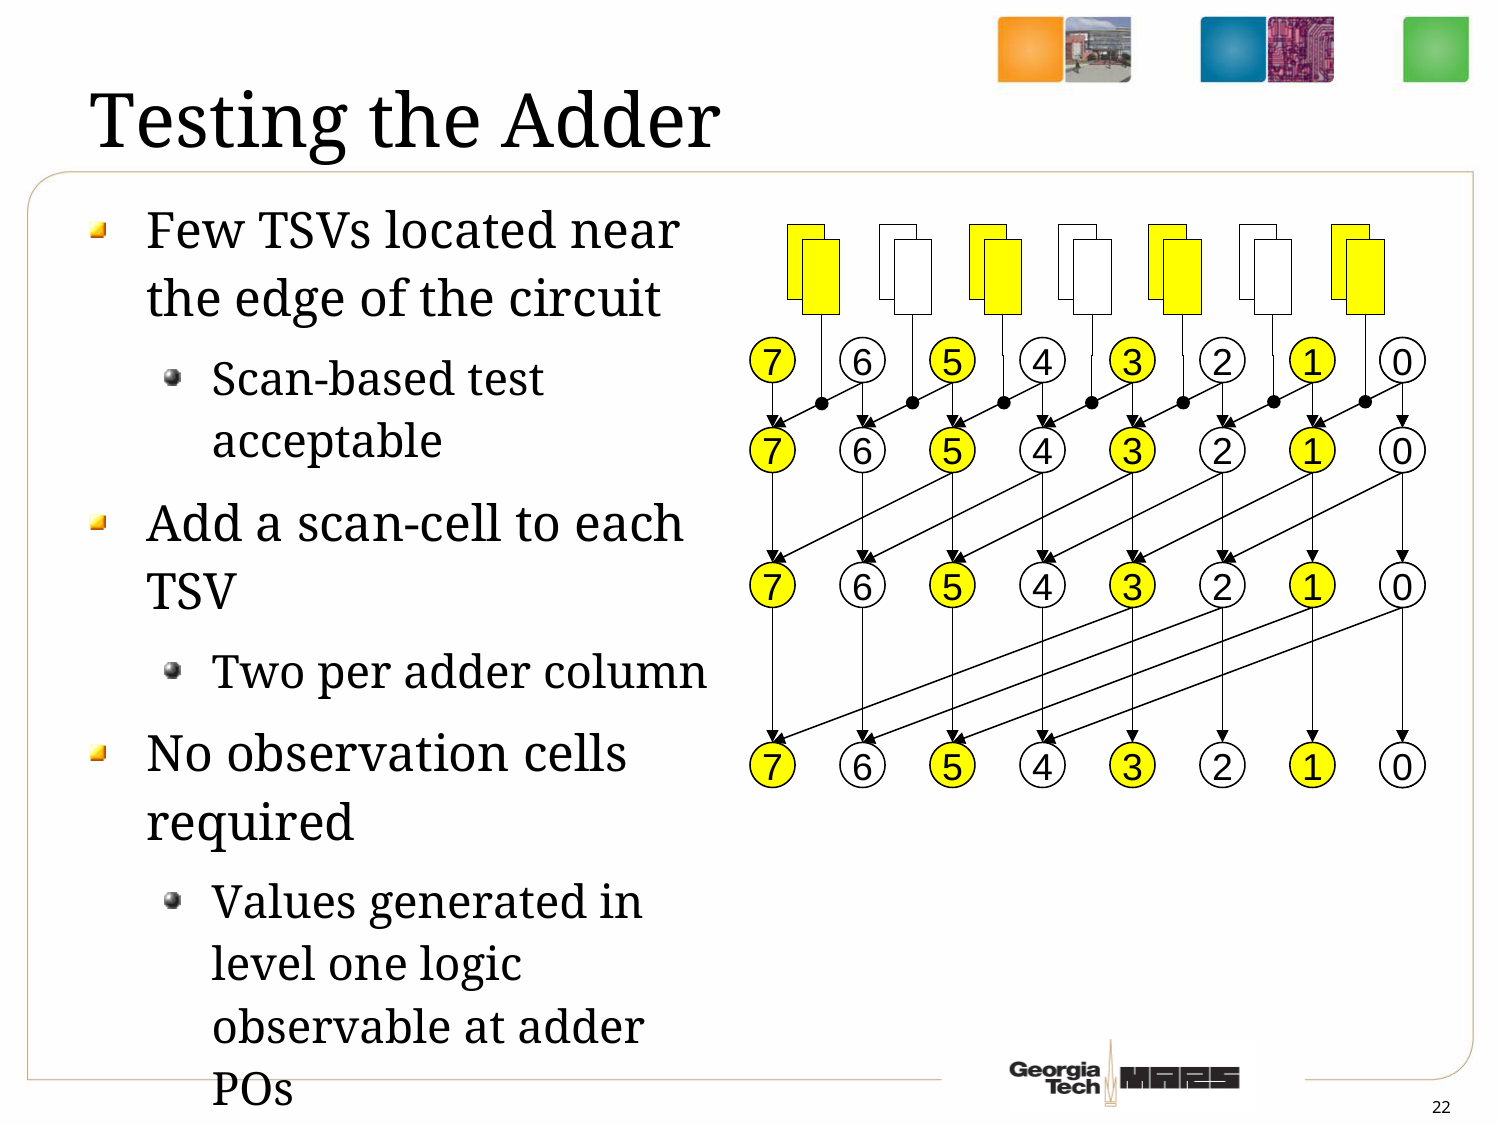

# Testing the Adder
Few TSVs located near the edge of the circuit
Scan-based test acceptable
Add a scan-cell to each TSV
Two per adder column
No observation cells required
Values generated in level one logic observable at adder POs
7
6
5
4
3
2
1
0
0
7
6
5
4
3
2
1
0
0
7
6
5
4
3
2
1
0
0
7
6
5
4
3
2
1
0
0
22